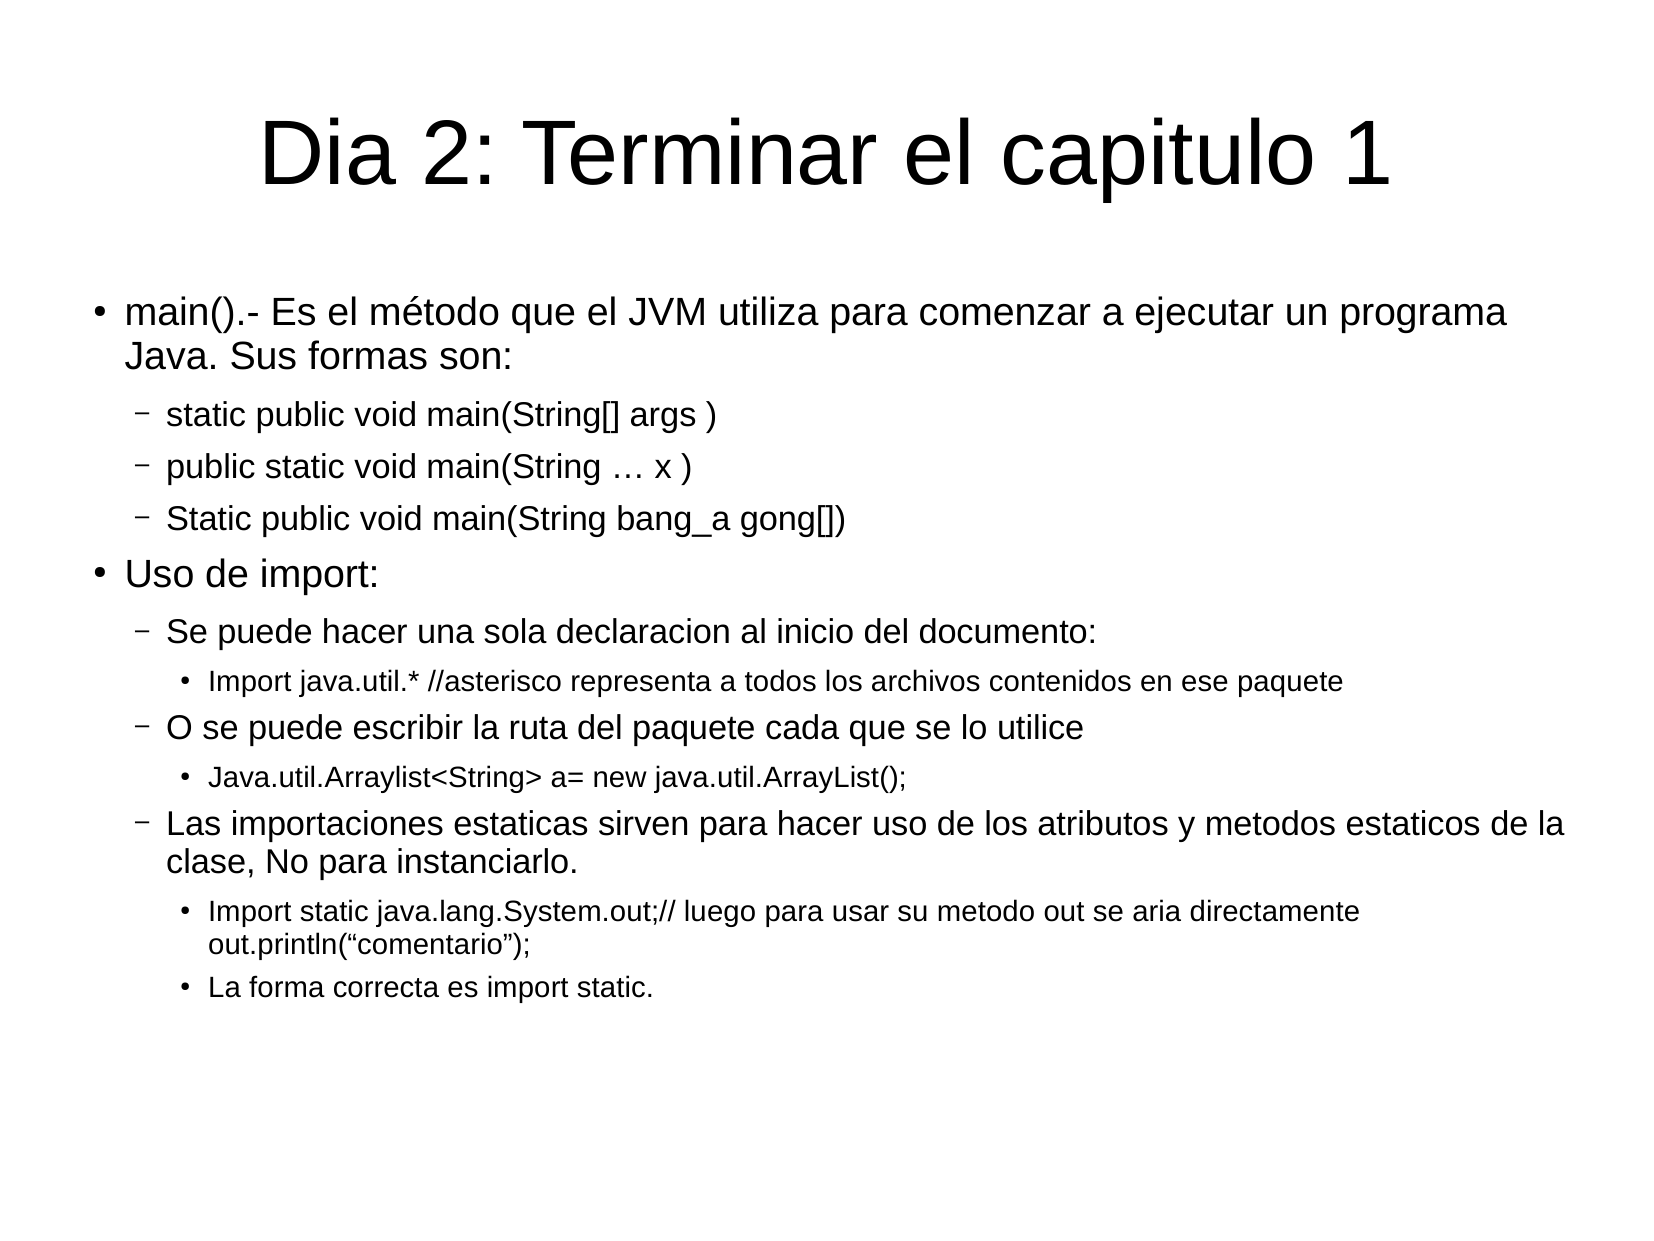

# Dia 2: Terminar el capitulo 1
main().- Es el método que el JVM utiliza para comenzar a ejecutar un programa Java. Sus formas son:
static public void main(String[] args )
public static void main(String … x )
Static public void main(String bang_a gong[])
Uso de import:
Se puede hacer una sola declaracion al inicio del documento:
Import java.util.* //asterisco representa a todos los archivos contenidos en ese paquete
O se puede escribir la ruta del paquete cada que se lo utilice
Java.util.Arraylist<String> a= new java.util.ArrayList();
Las importaciones estaticas sirven para hacer uso de los atributos y metodos estaticos de la clase, No para instanciarlo.
Import static java.lang.System.out;// luego para usar su metodo out se aria directamente out.println(“comentario”);
La forma correcta es import static.